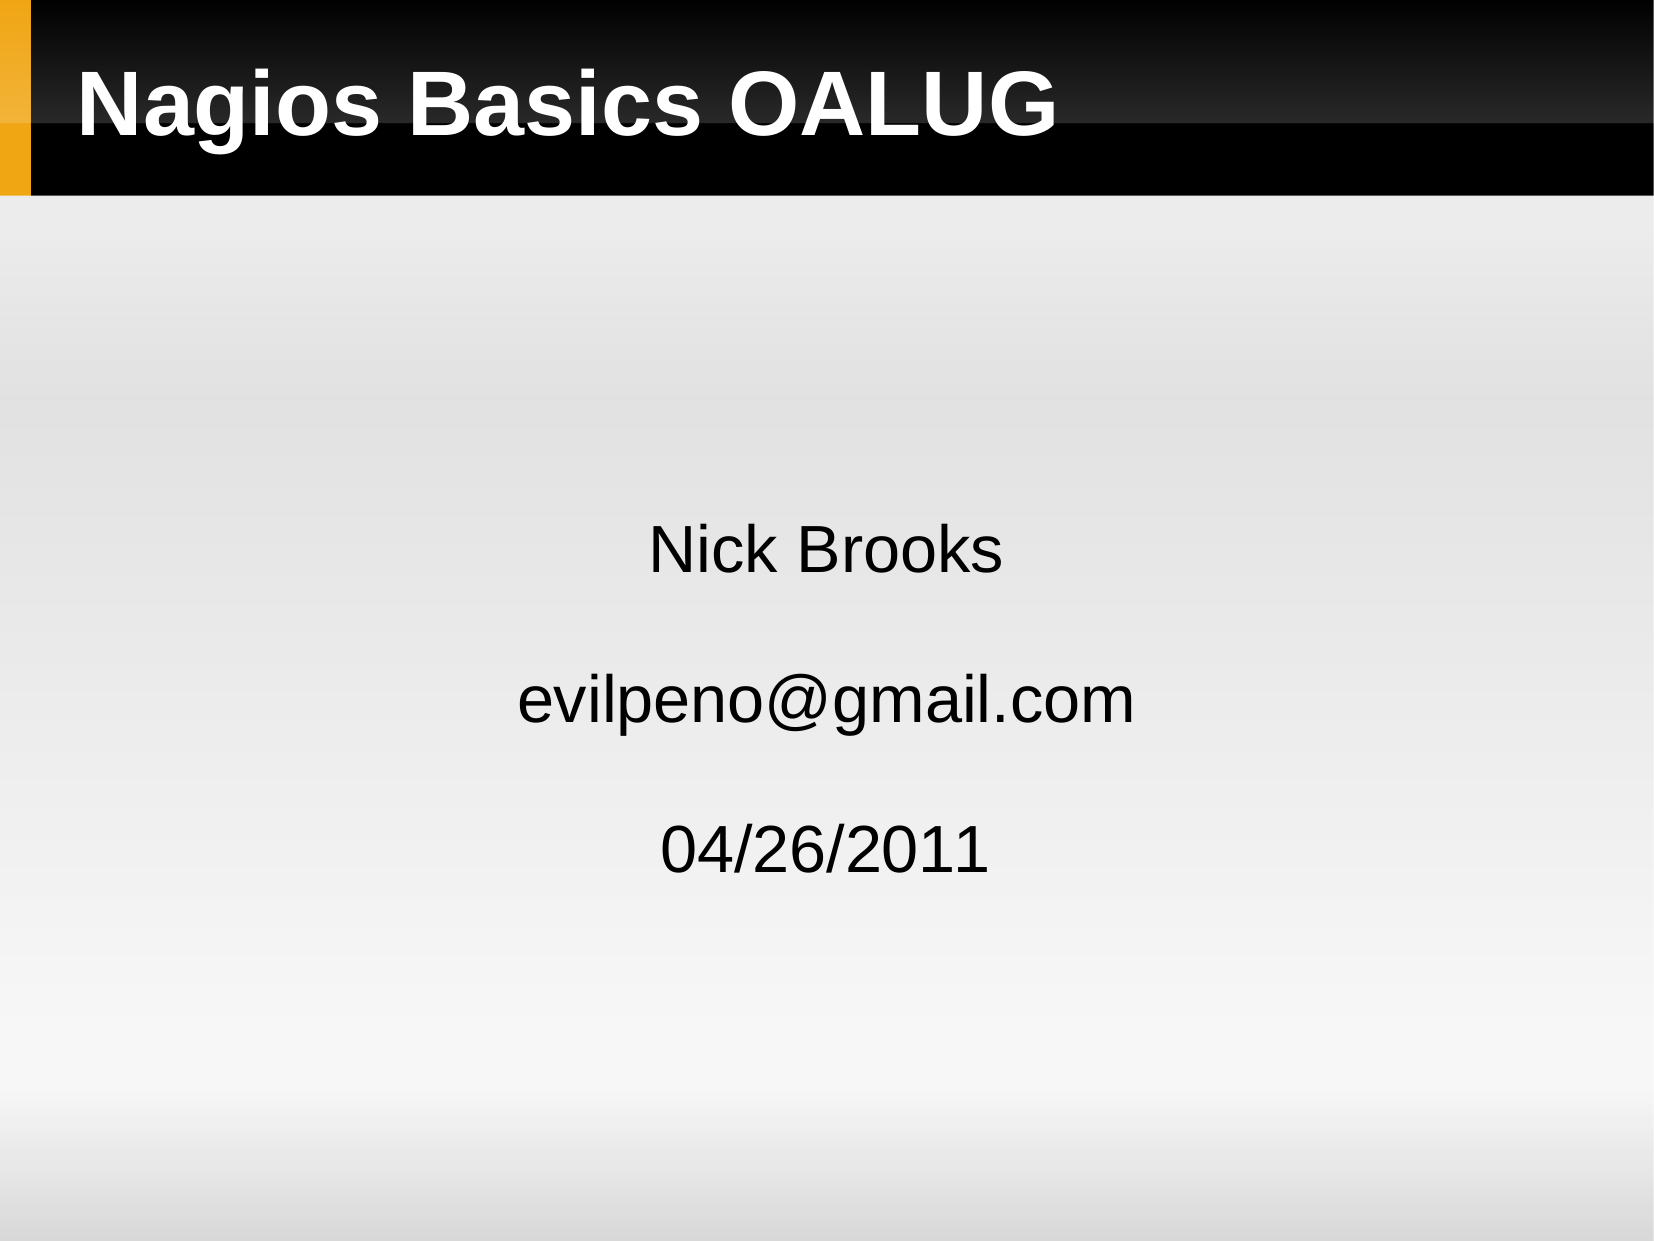

# Nagios Basics OALUG
Nick Brooks
evilpeno@gmail.com
04/26/2011